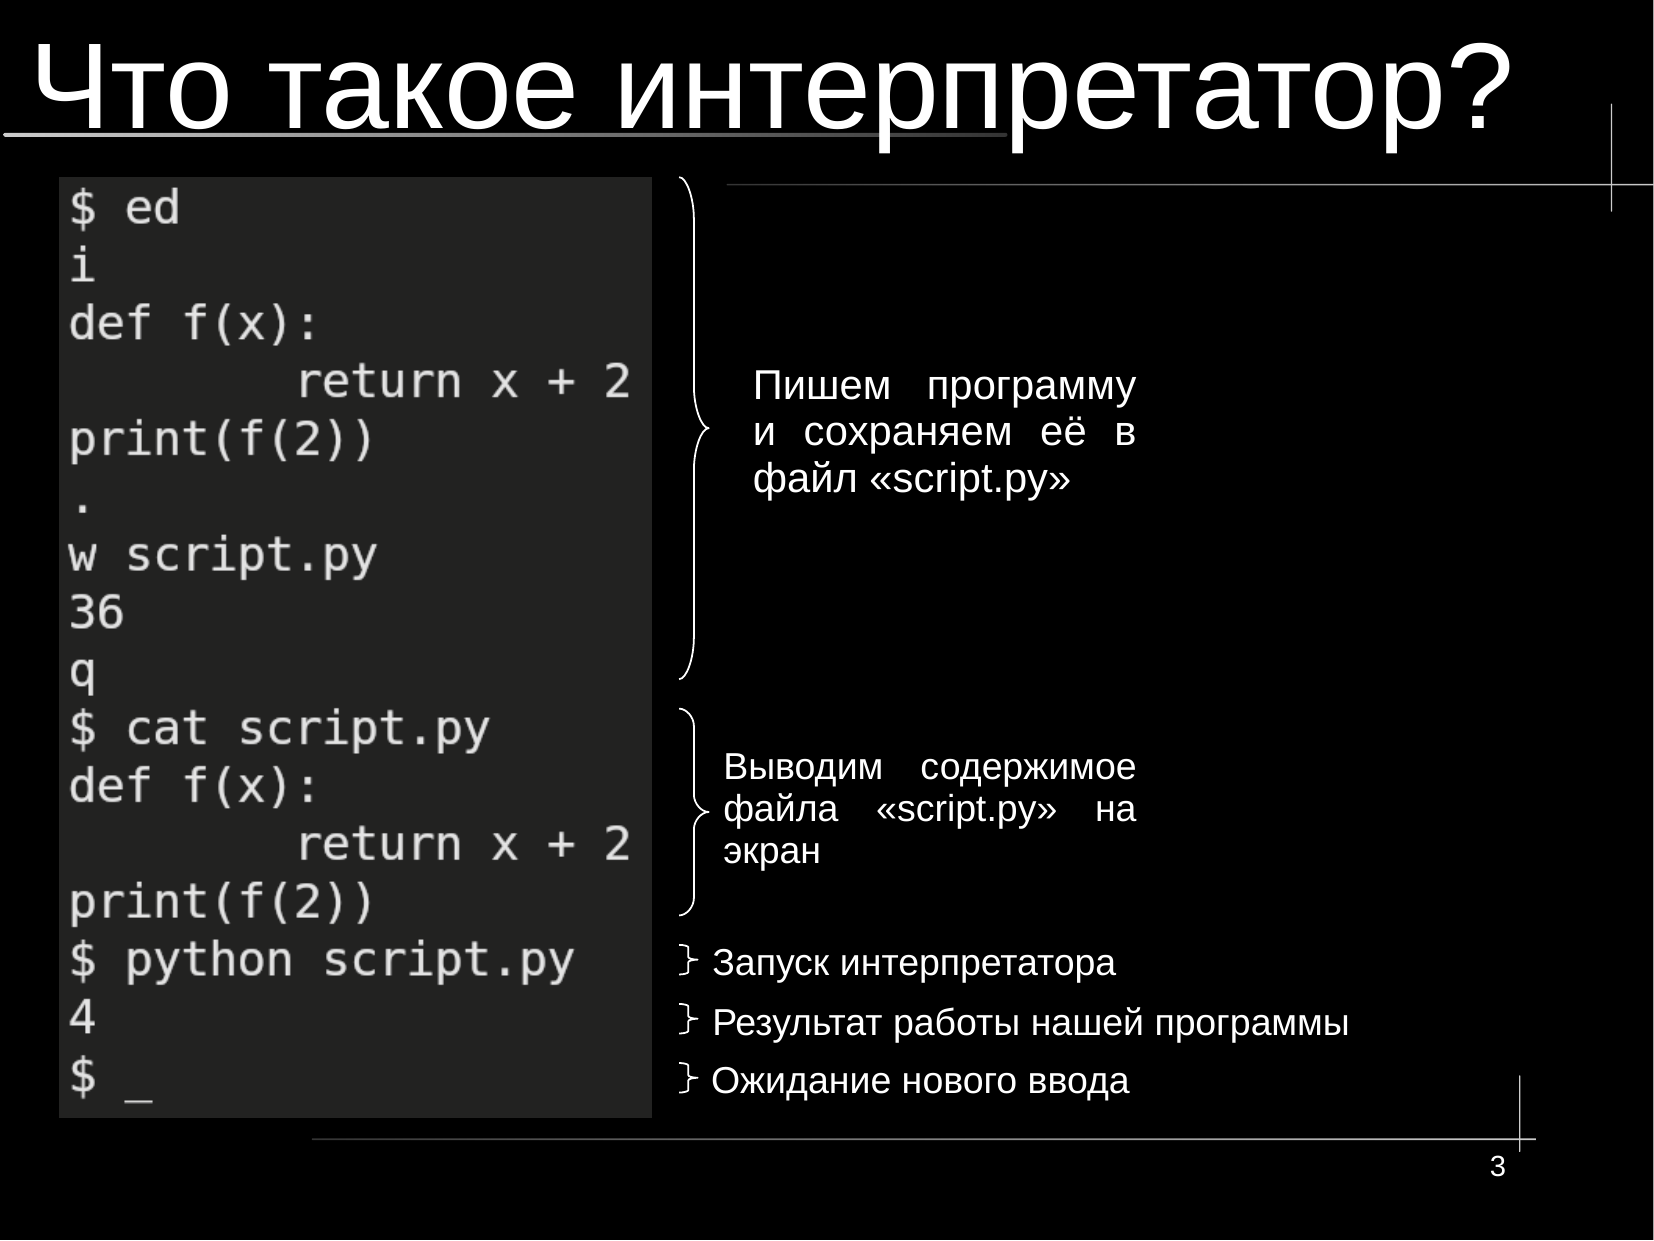

# Что такое интерпретатор?
Пишем программу и сохраняем её в файл «script.py»
Выводим содержимое файла «script.py» на экран
Запуск интерпретатора
Результат работы нашей программы
Ожидание нового ввода
3